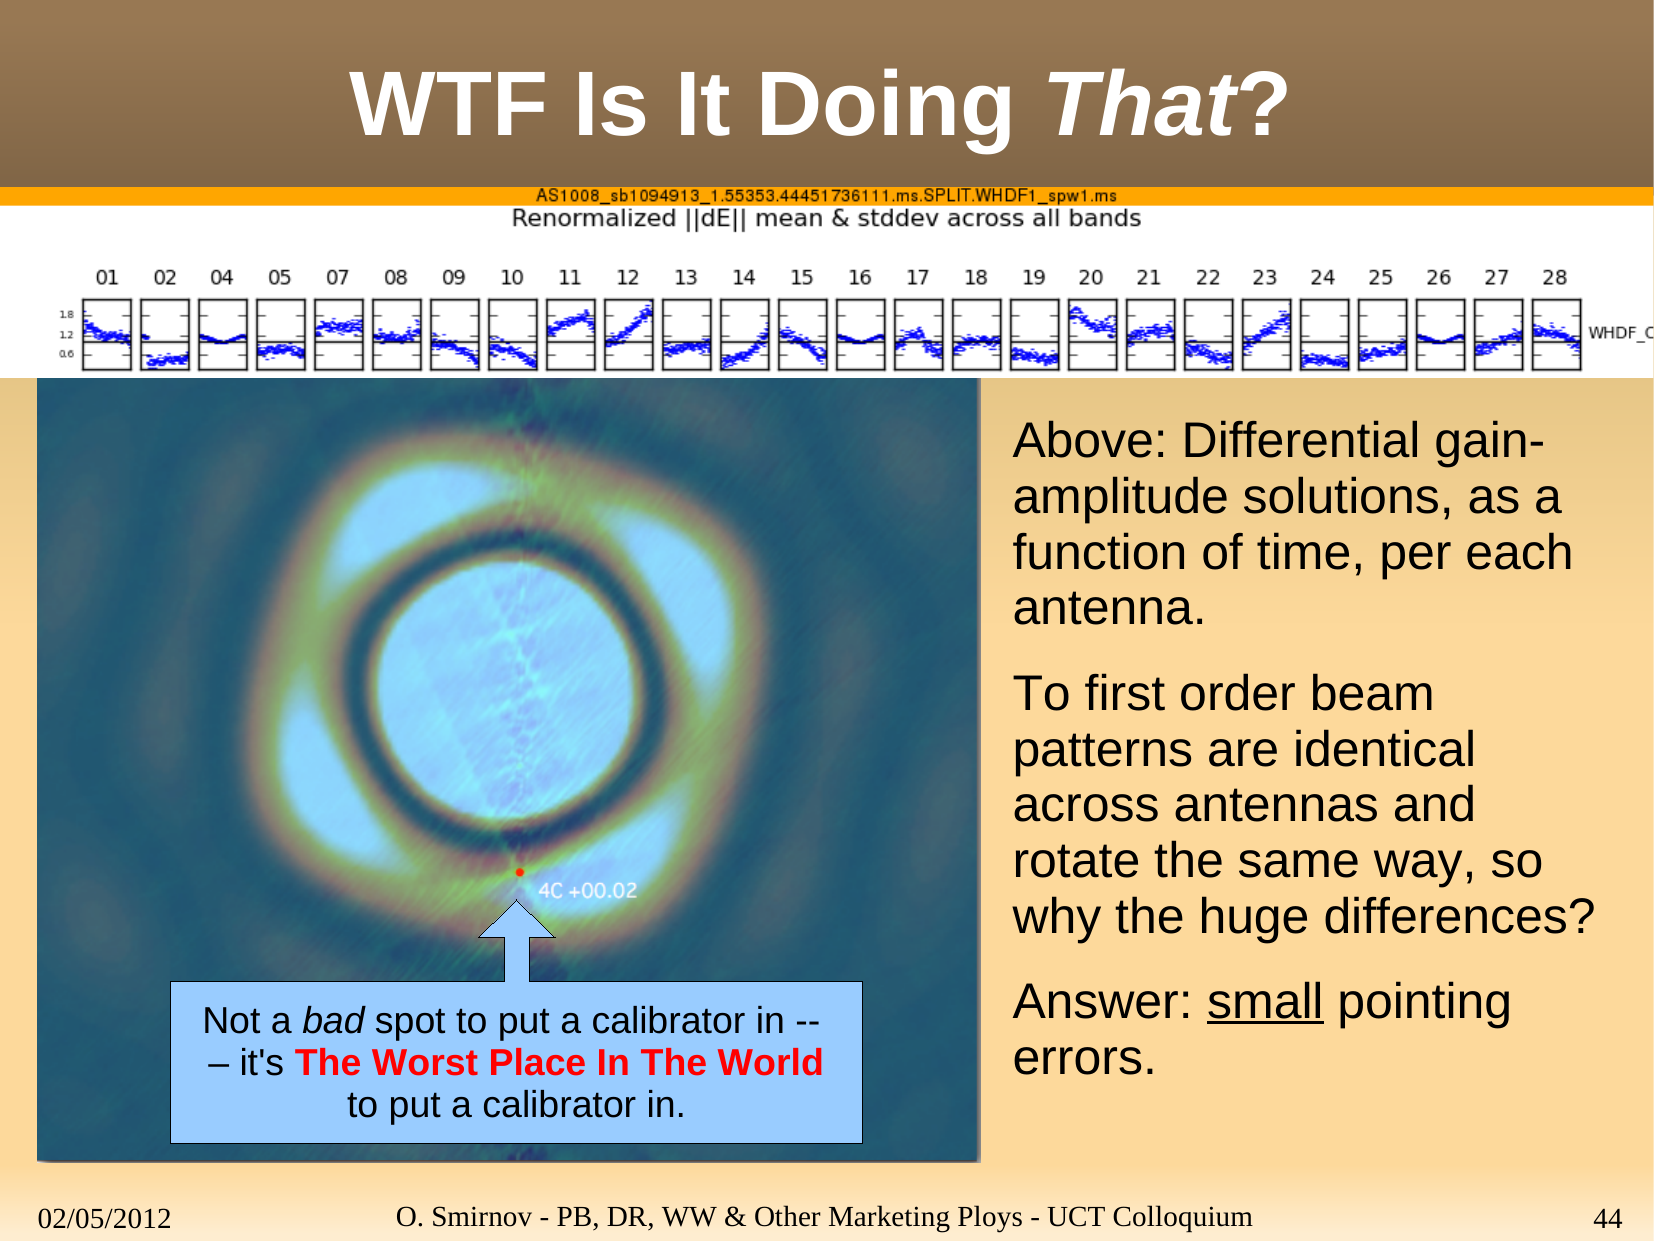

# WTF Is It Doing That?
Above: Differential gain-amplitude solutions, as a function of time, per each antenna.
To first order beam patterns are identical across antennas and rotate the same way, so why the huge differences?
Answer: small pointing errors.
This is your science
(good luck!)
This is your
phase calibrator
Not a bad spot to put a calibrator in --
– it's The Worst Place In The World
to put a calibrator in.
O. Smirnov - PB, DR, WW & Other Marketing Ploys - UCT Colloquium
02/05/2012
44